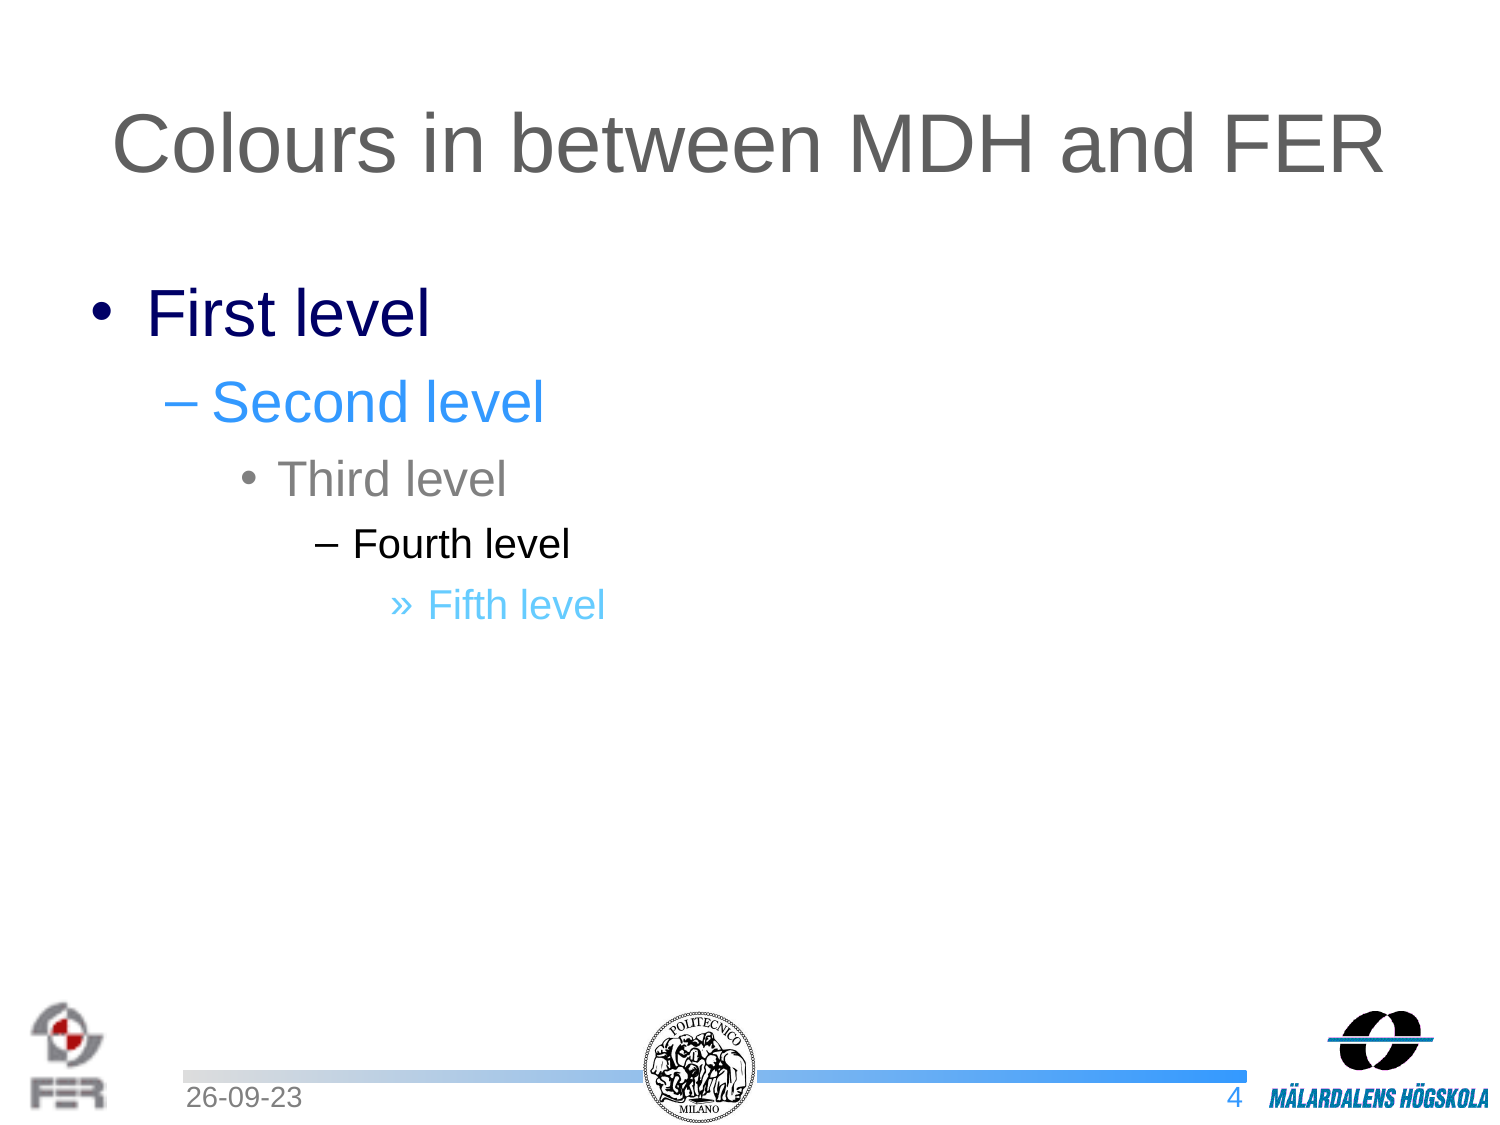

# Colours in between MDH and FER
First level
Second level
Third level
Fourth level
Fifth level
26-08-21